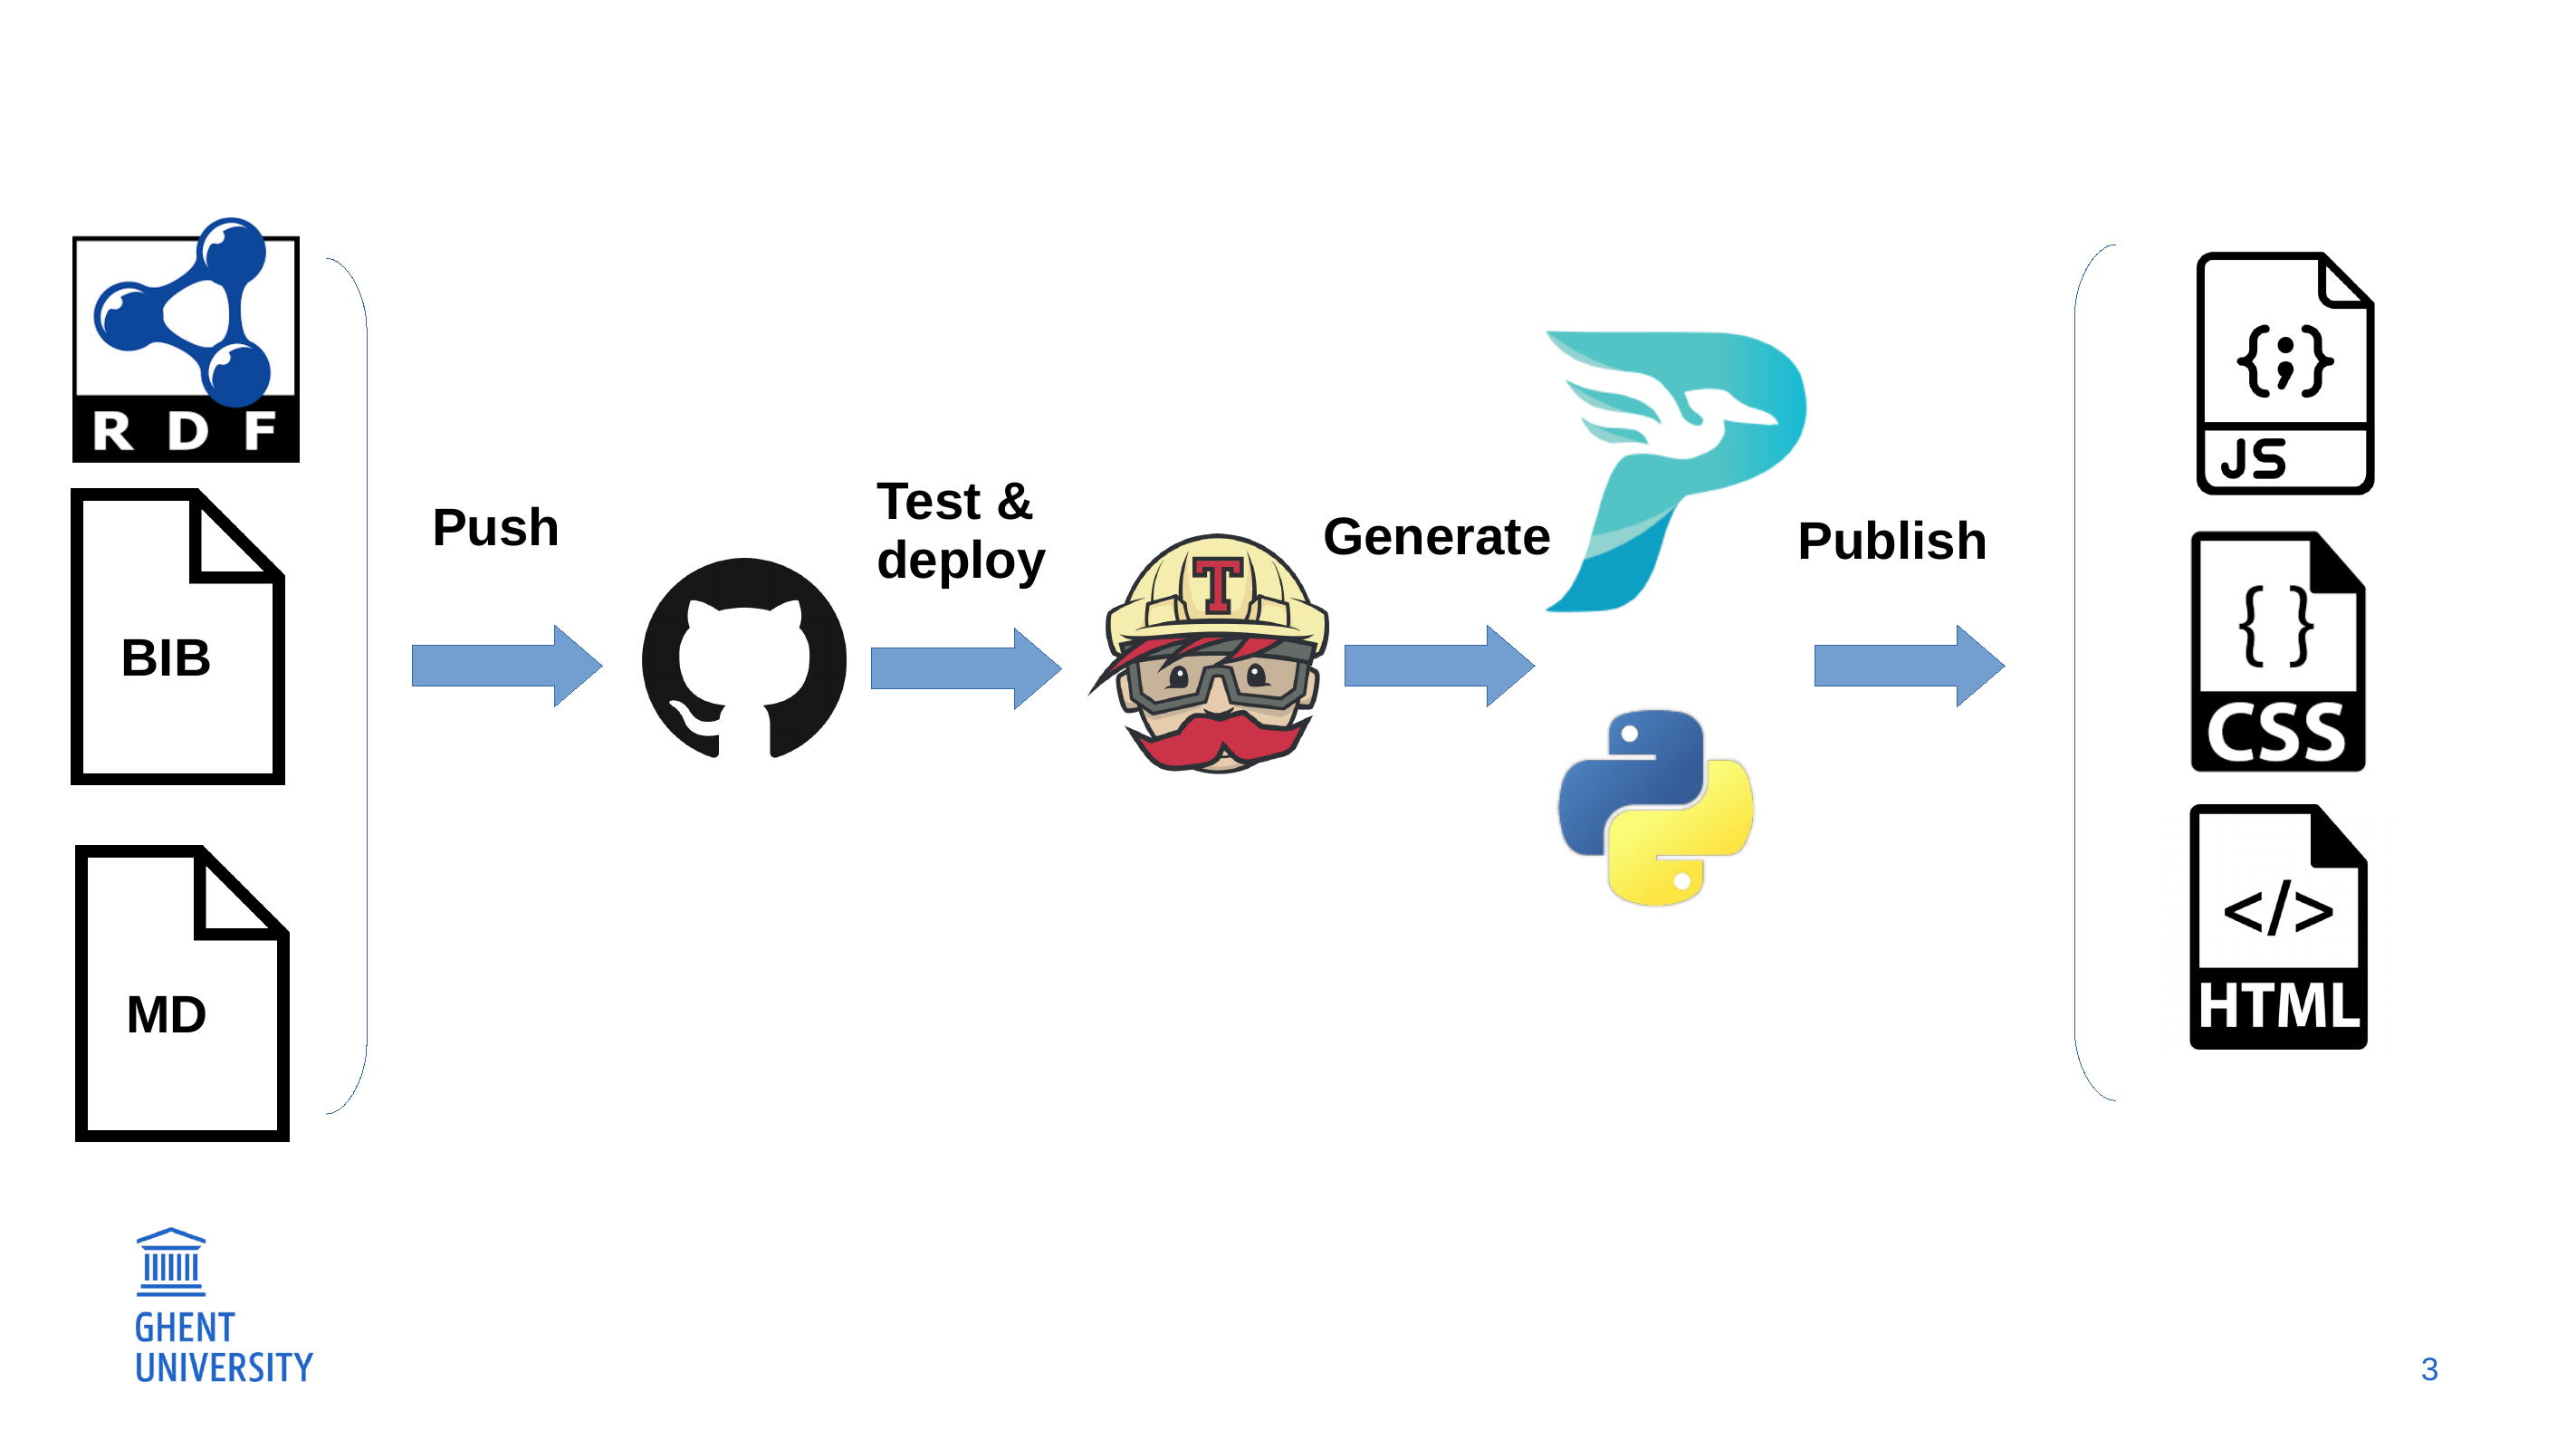

Test & deploy
Push
Generate
Publish
BIB
MD